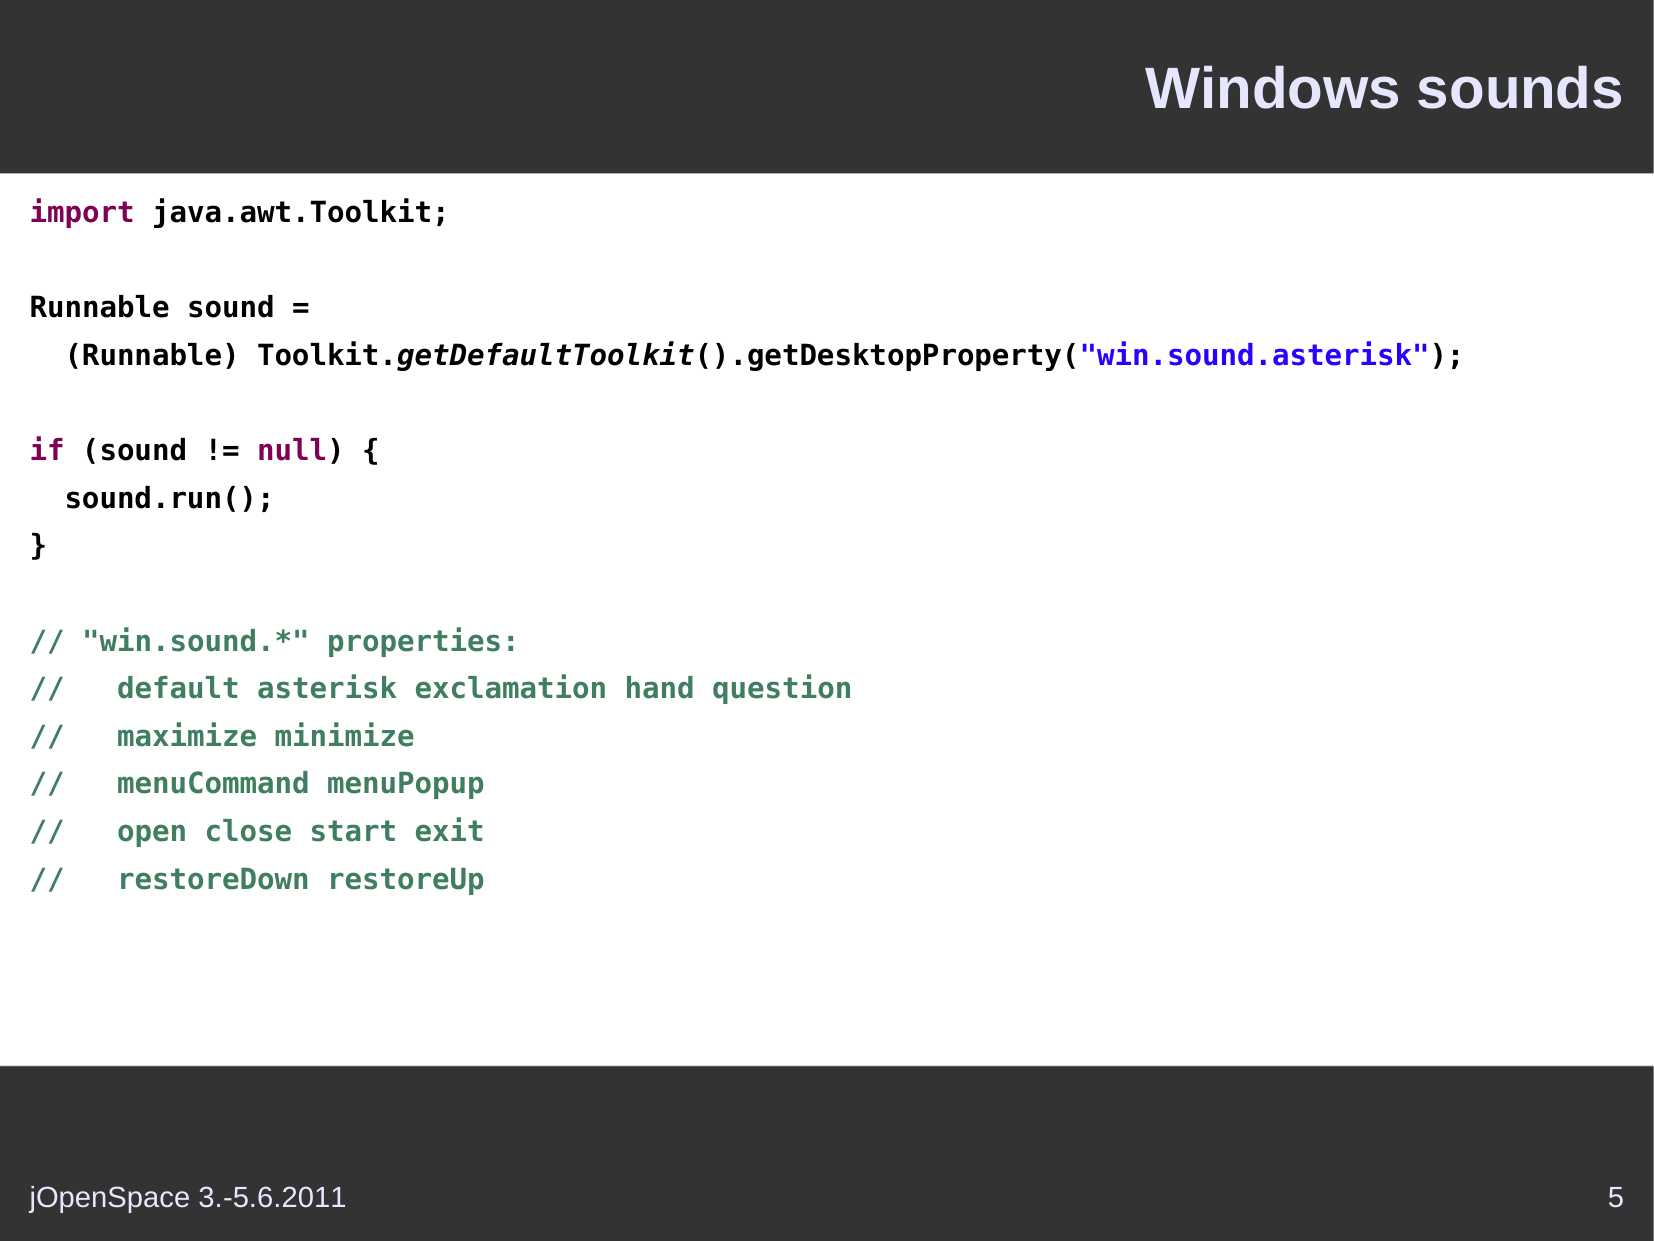

# Windows sounds
import java.awt.Toolkit;
Runnable sound =
 (Runnable) Toolkit.getDefaultToolkit().getDesktopProperty("win.sound.asterisk");
if (sound != null) {
 sound.run();
}
// "win.sound.*" properties:
// default asterisk exclamation hand question
// maximize minimize
// menuCommand menuPopup
// open close start exit
// restoreDown restoreUp
5